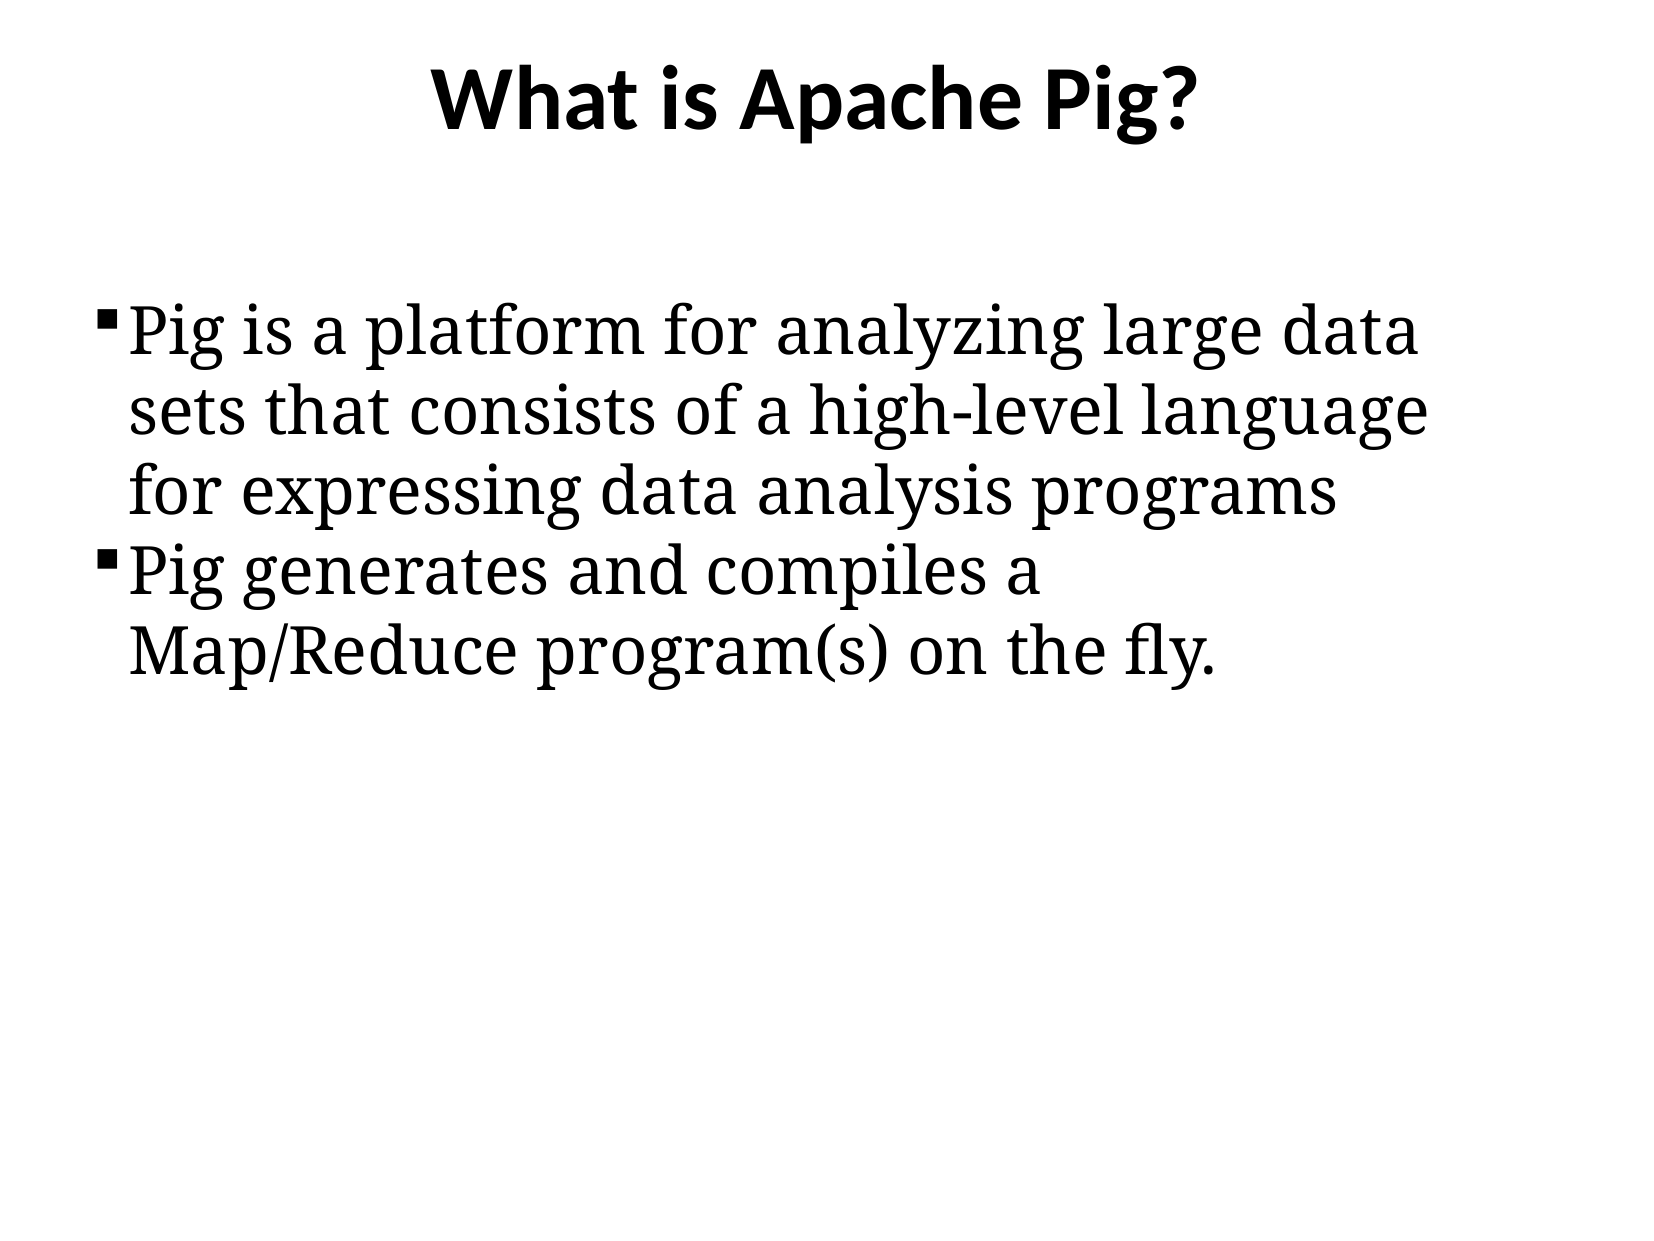

# What is Apache Pig?
Pig is a platform for analyzing large data sets that consists of a high-level language for expressing data analysis programs
Pig generates and compiles a Map/Reduce program(s) on the fly.